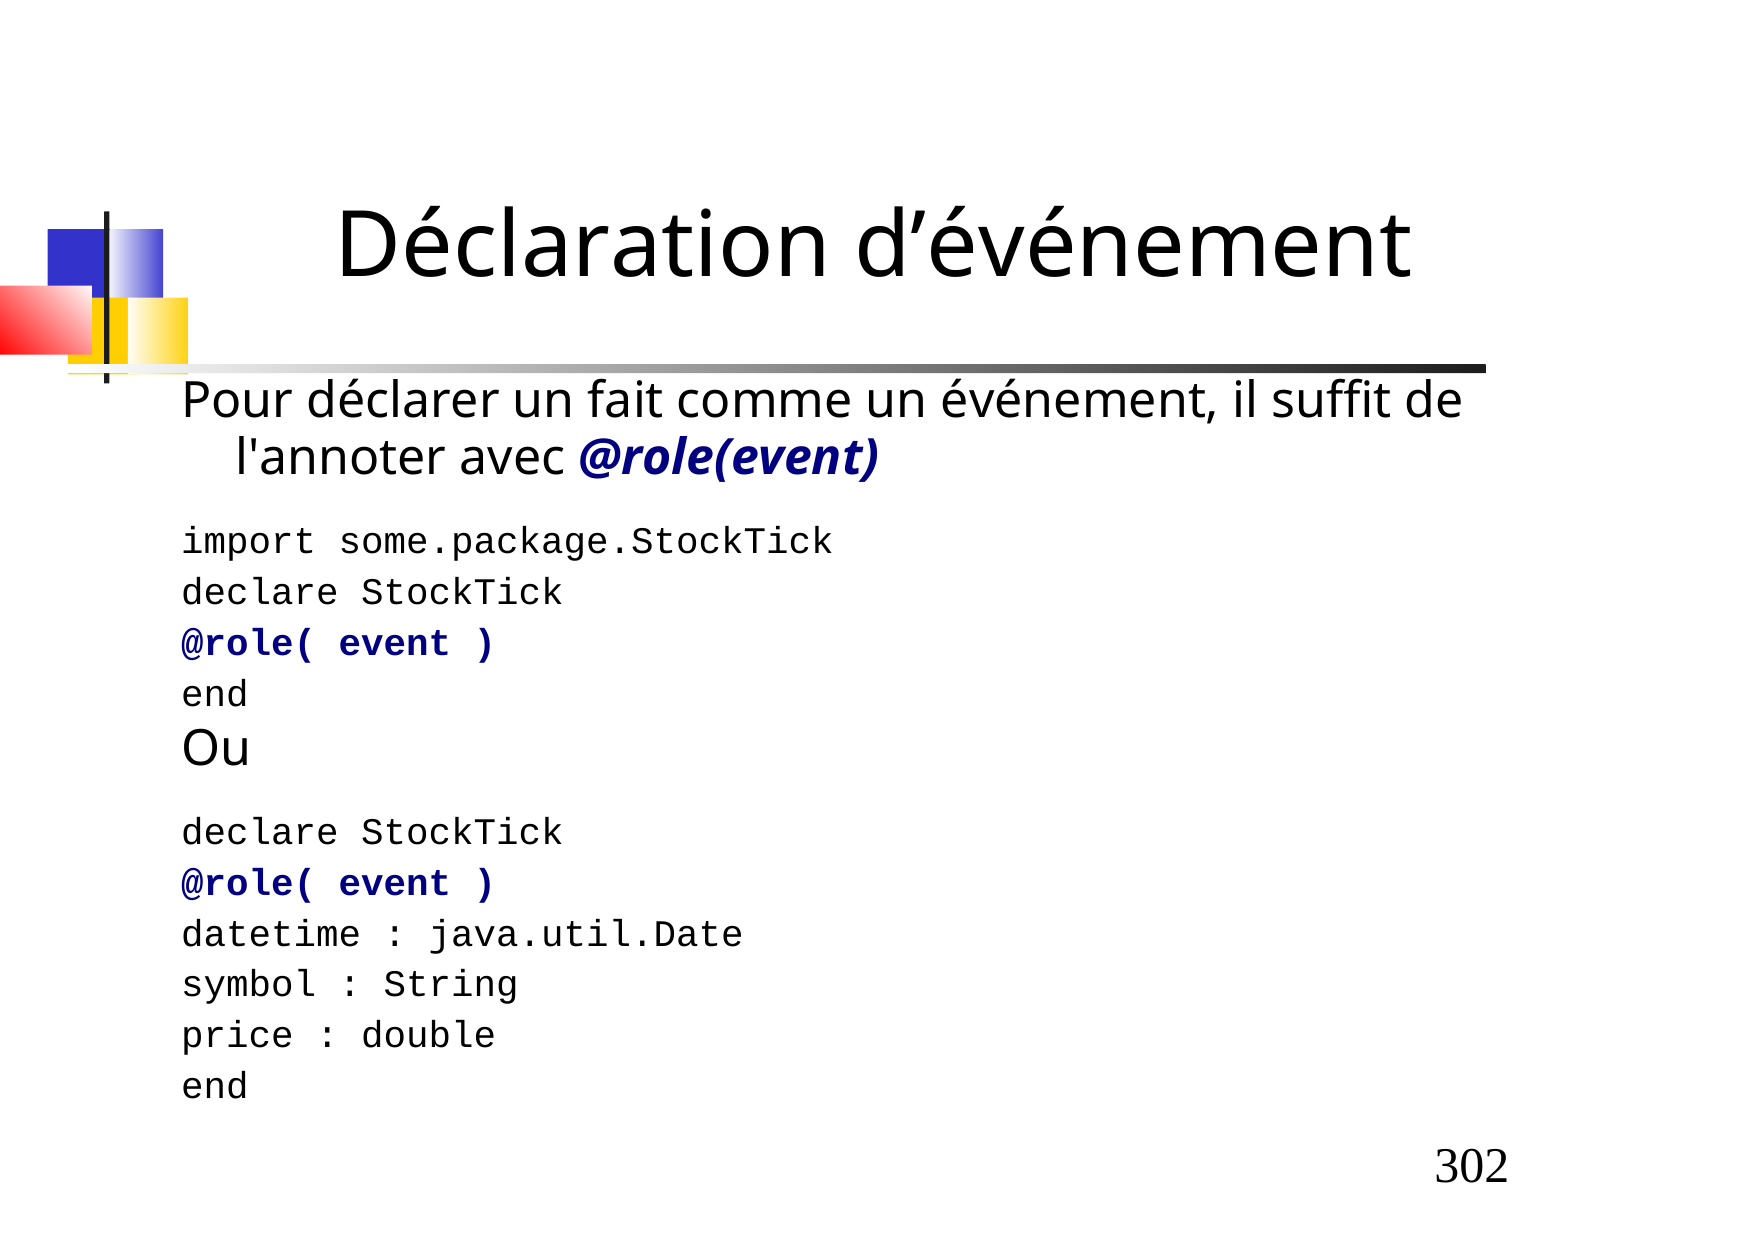

# Déclaration d’événement
Pour déclarer un fait comme un événement, il suffit de l'annoter avec @role(event)
import some.package.StockTick
declare StockTick
@role( event )
end
Ou
declare StockTick
@role( event )
datetime : java.util.Date
symbol : String
price : double
end